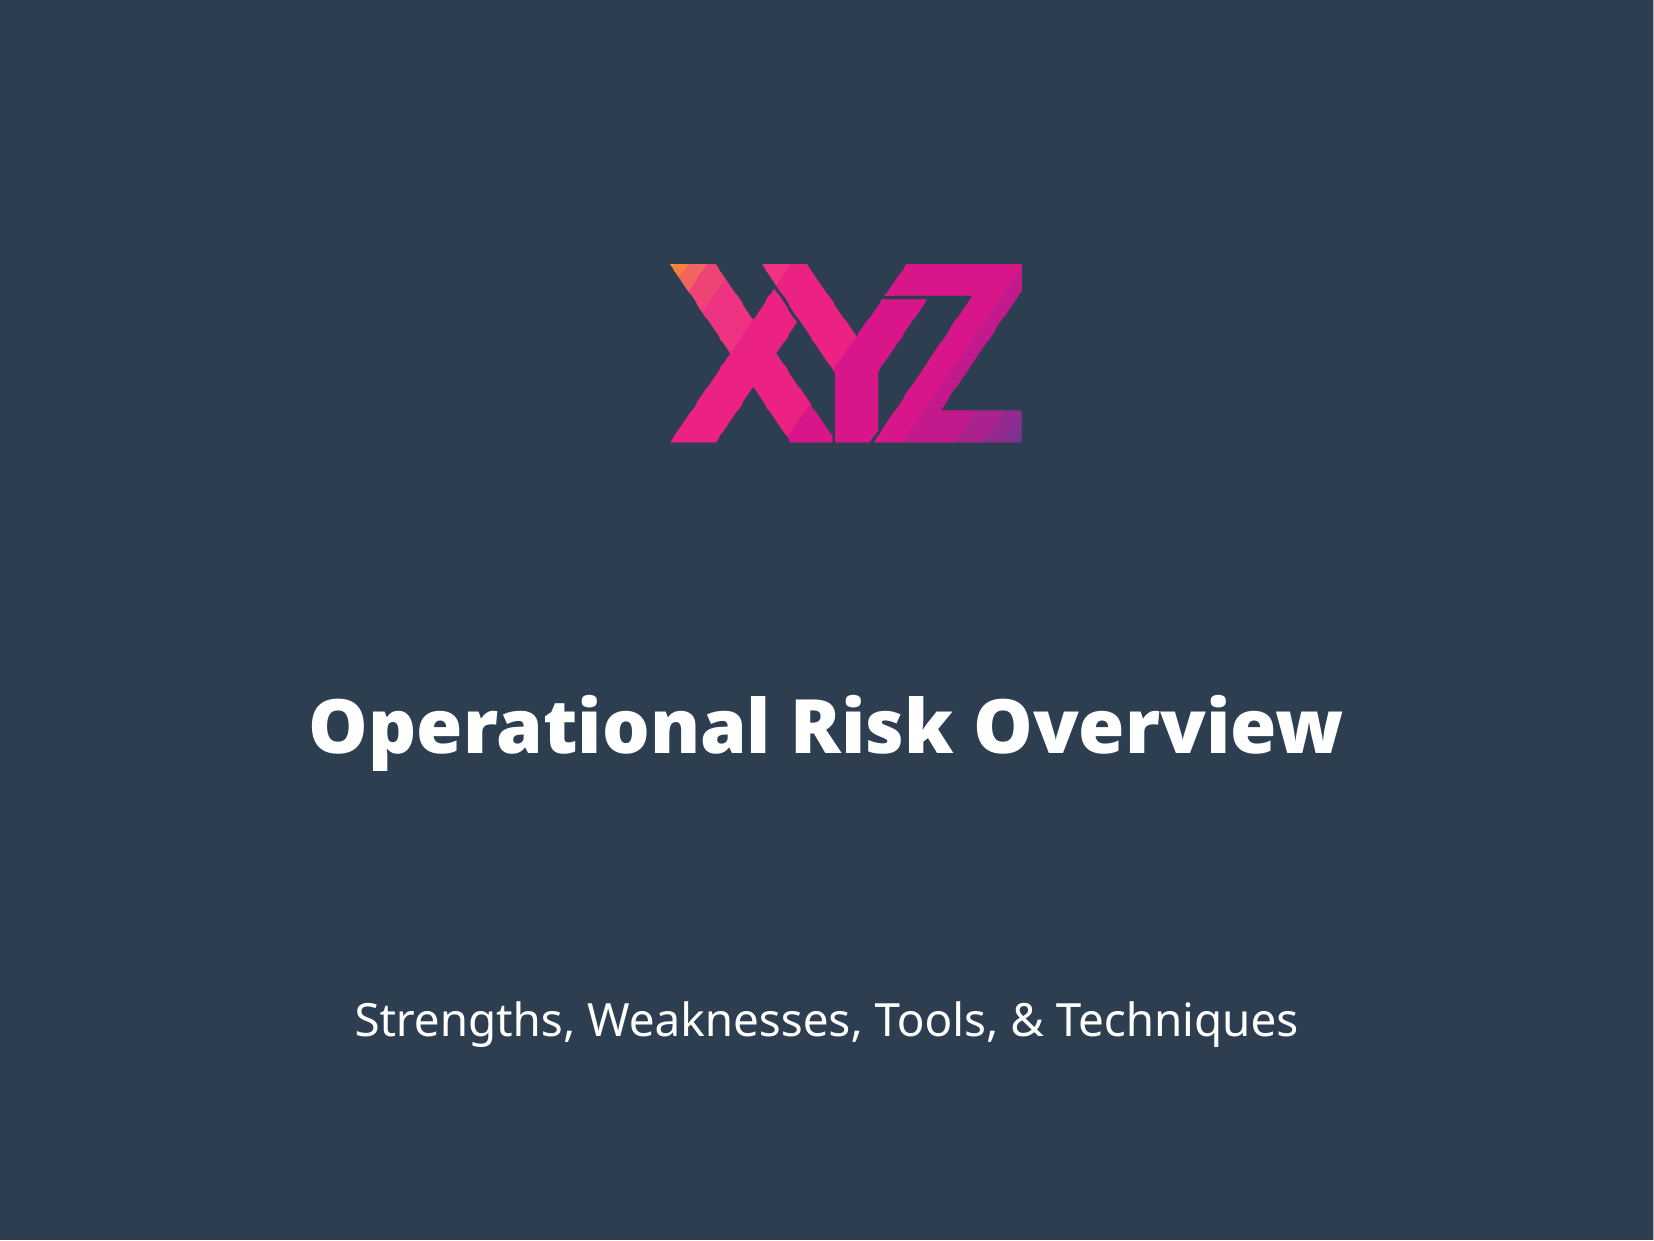

# Operational Risk Overview
Strengths, Weaknesses, Tools, & Techniques